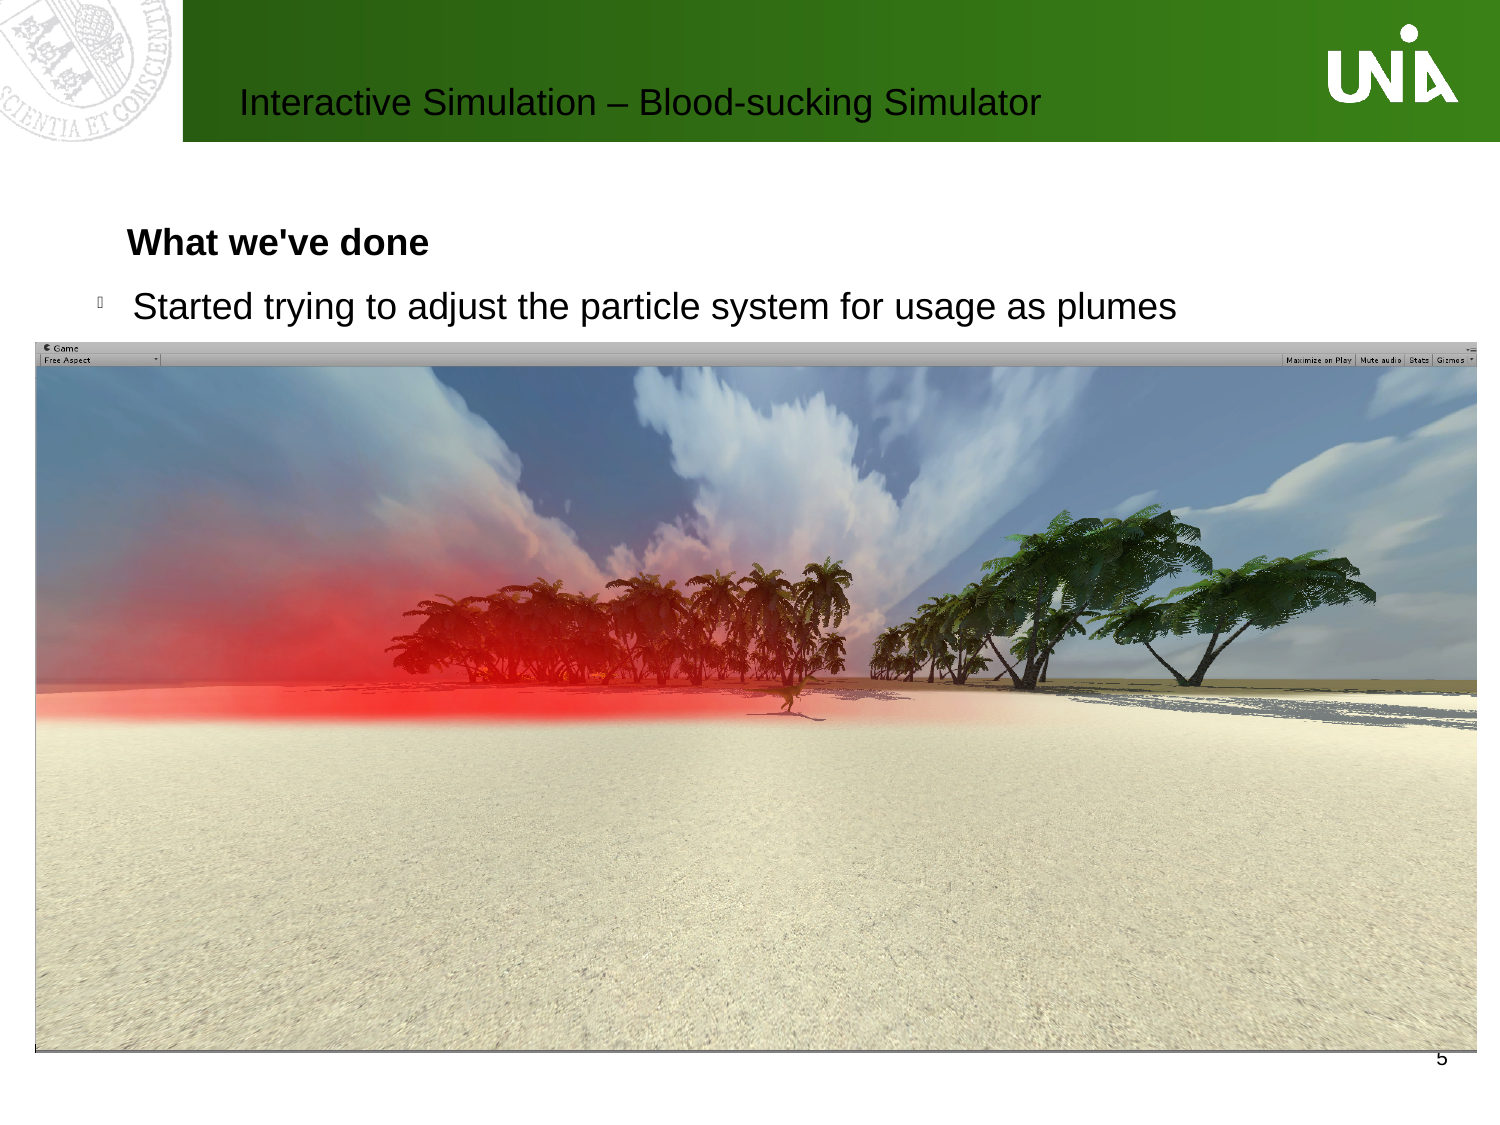

Interactive Simulation – Blood-sucking Simulator
What we've done
Started trying to adjust the particle system for usage as plumes